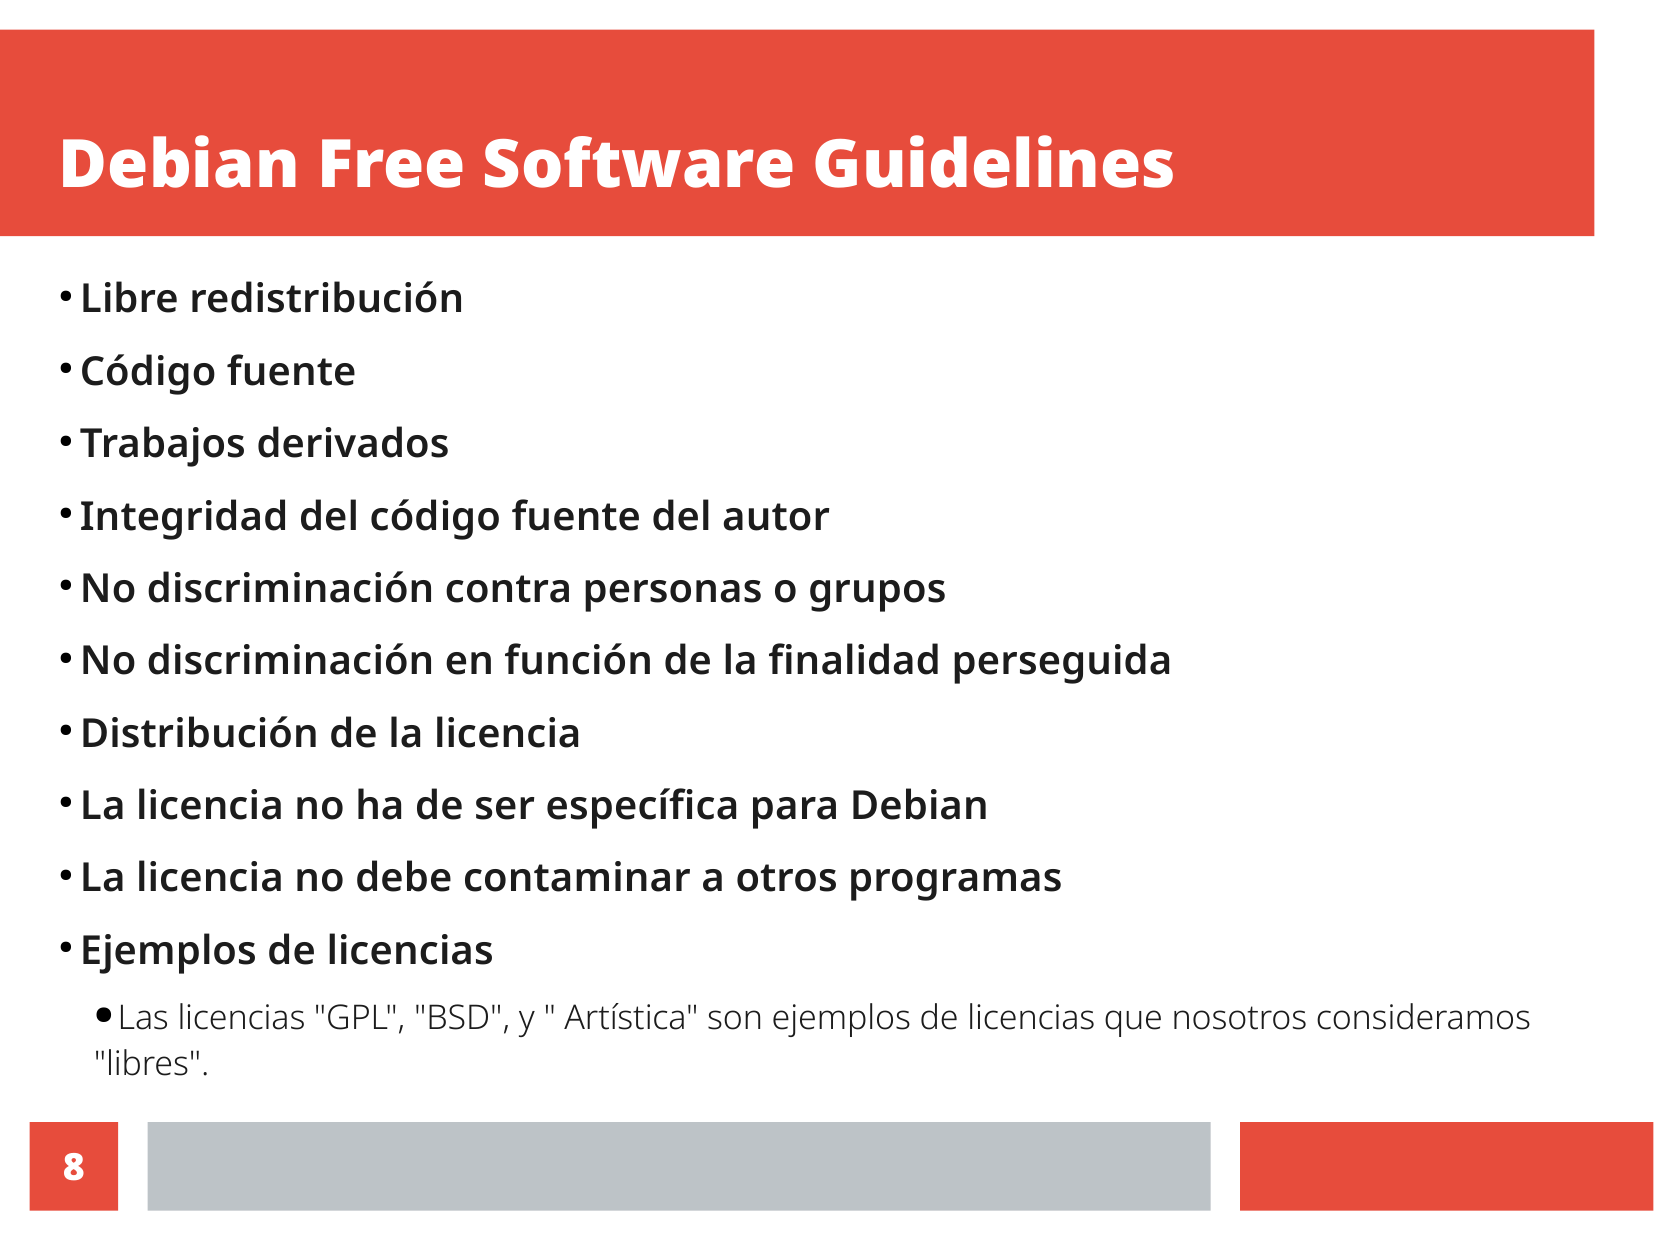

# Debian Free Software Guidelines
 Libre redistribución
 Código fuente
 Trabajos derivados
 Integridad del código fuente del autor
 No discriminación contra personas o grupos
 No discriminación en función de la finalidad perseguida
 Distribución de la licencia
 La licencia no ha de ser específica para Debian
 La licencia no debe contaminar a otros programas
 Ejemplos de licencias
 Las licencias "GPL", "BSD", y " Artística" son ejemplos de licencias que nosotros consideramos "libres".
8